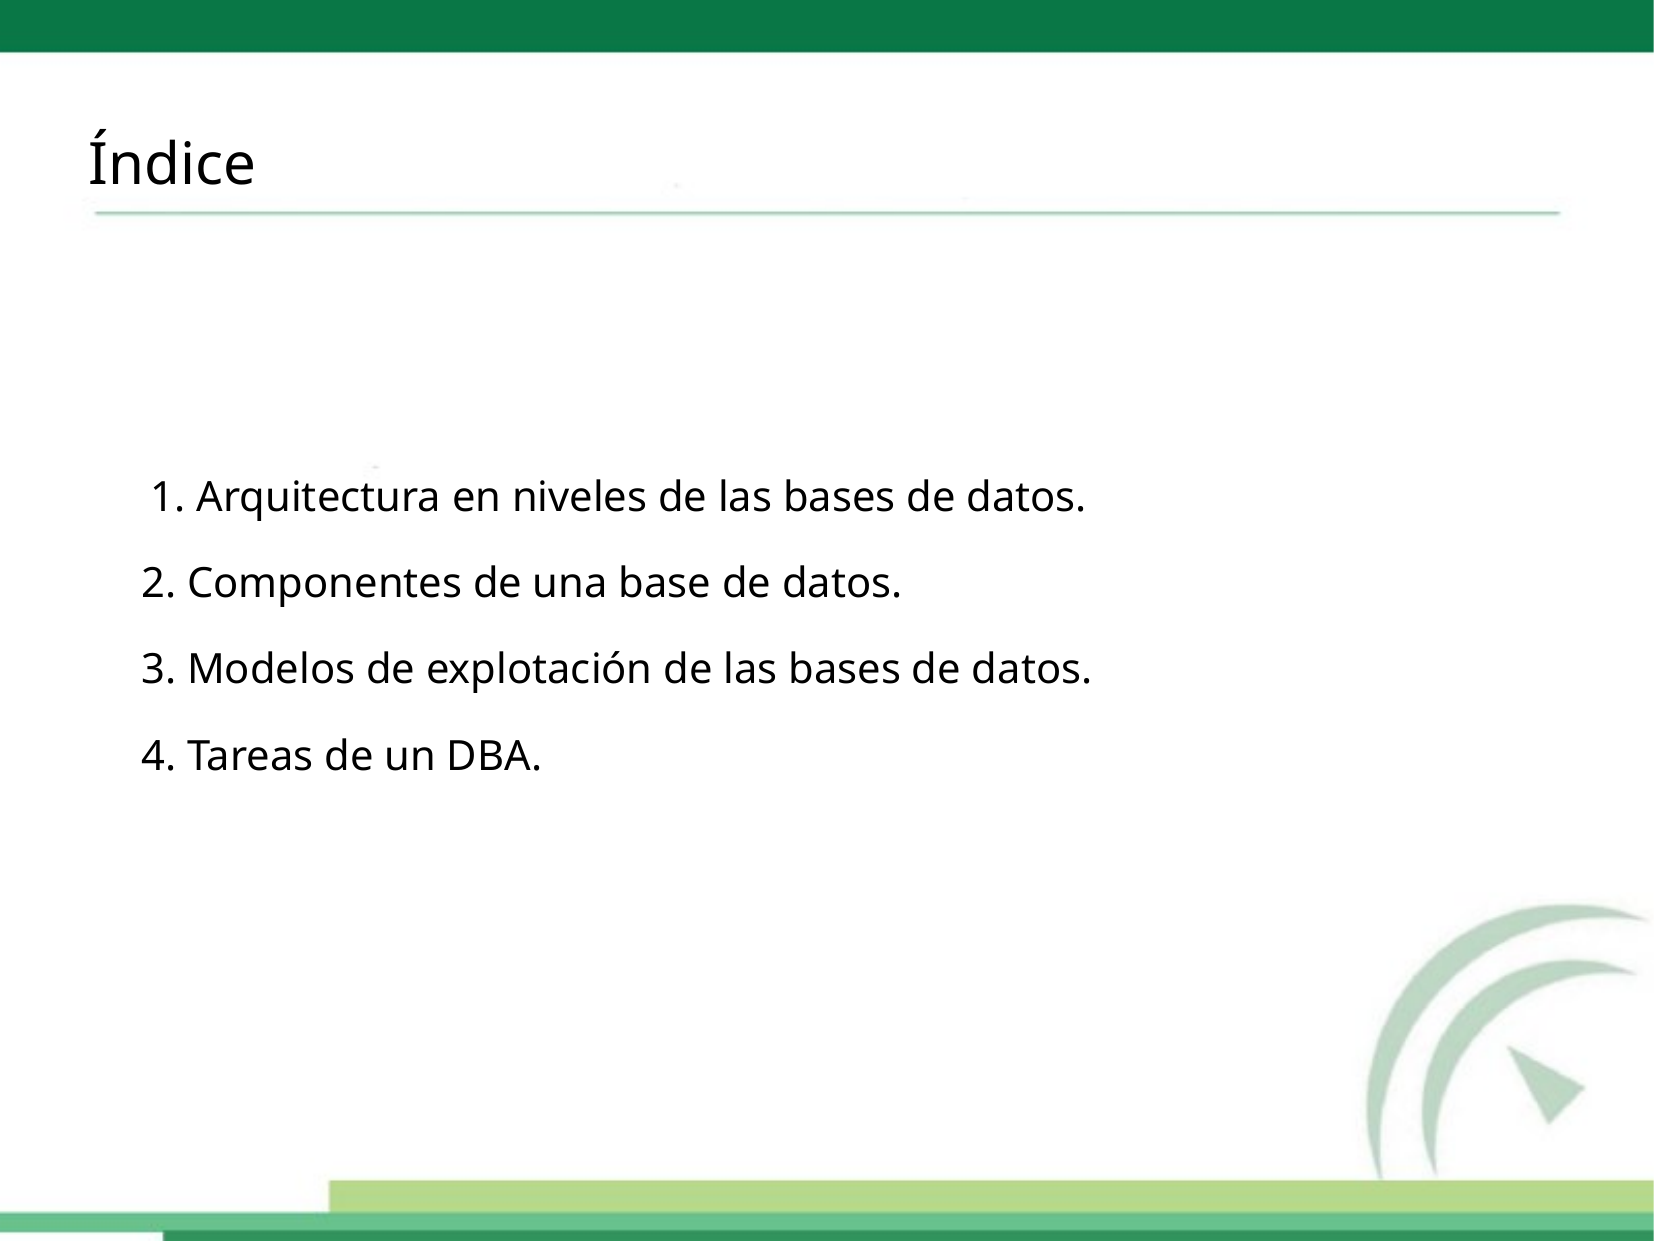

# Índice
1. Arquitectura en niveles de las bases de datos.
 2. Componentes de una base de datos.
 3. Modelos de explotación de las bases de datos.
 4. Tareas de un DBA.